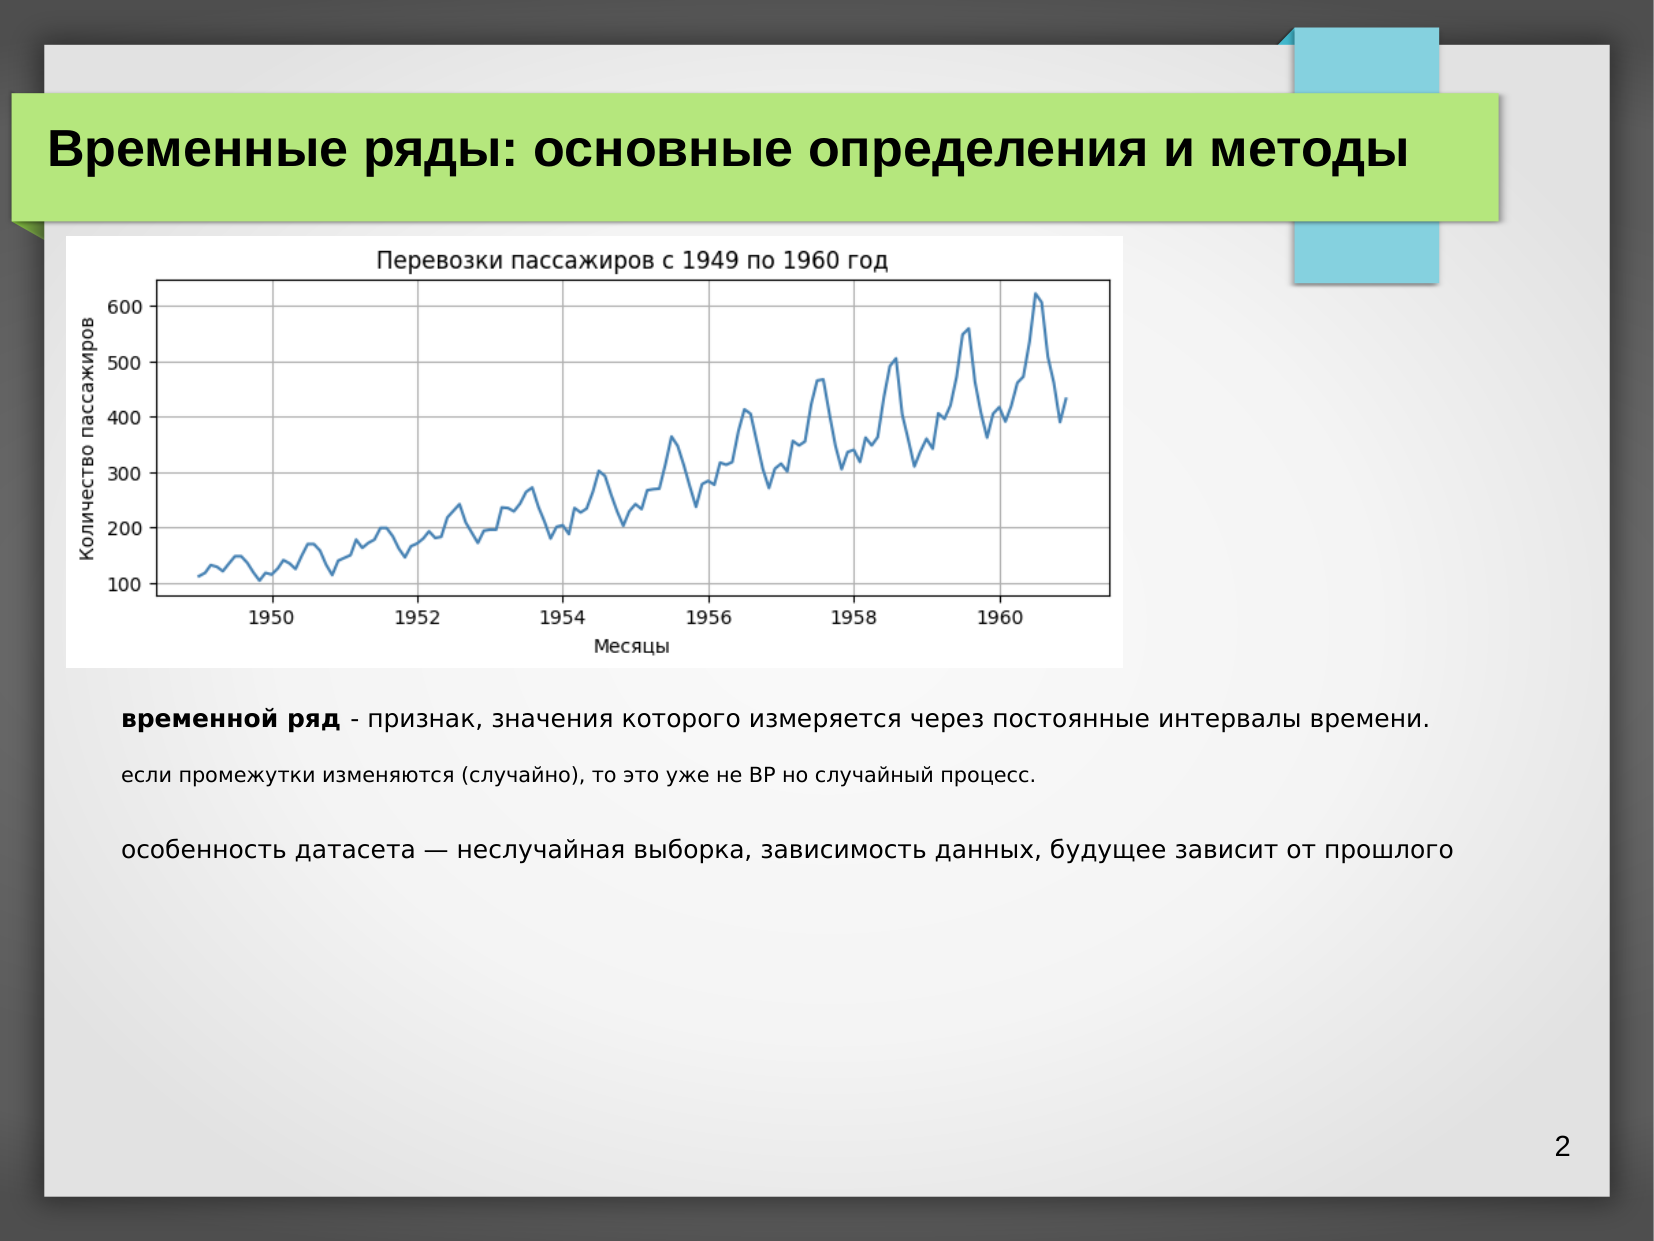

# Временные ряды: основные определения и методы
временной ряд - признак, значения которого измеряется через постоянные интервалы времени.
если промежутки изменяются (случайно), то это уже не ВР но случайный процесс.
особенность датасета — неслучайная выборка, зависимость данных, будущее зависит от прошлого
2